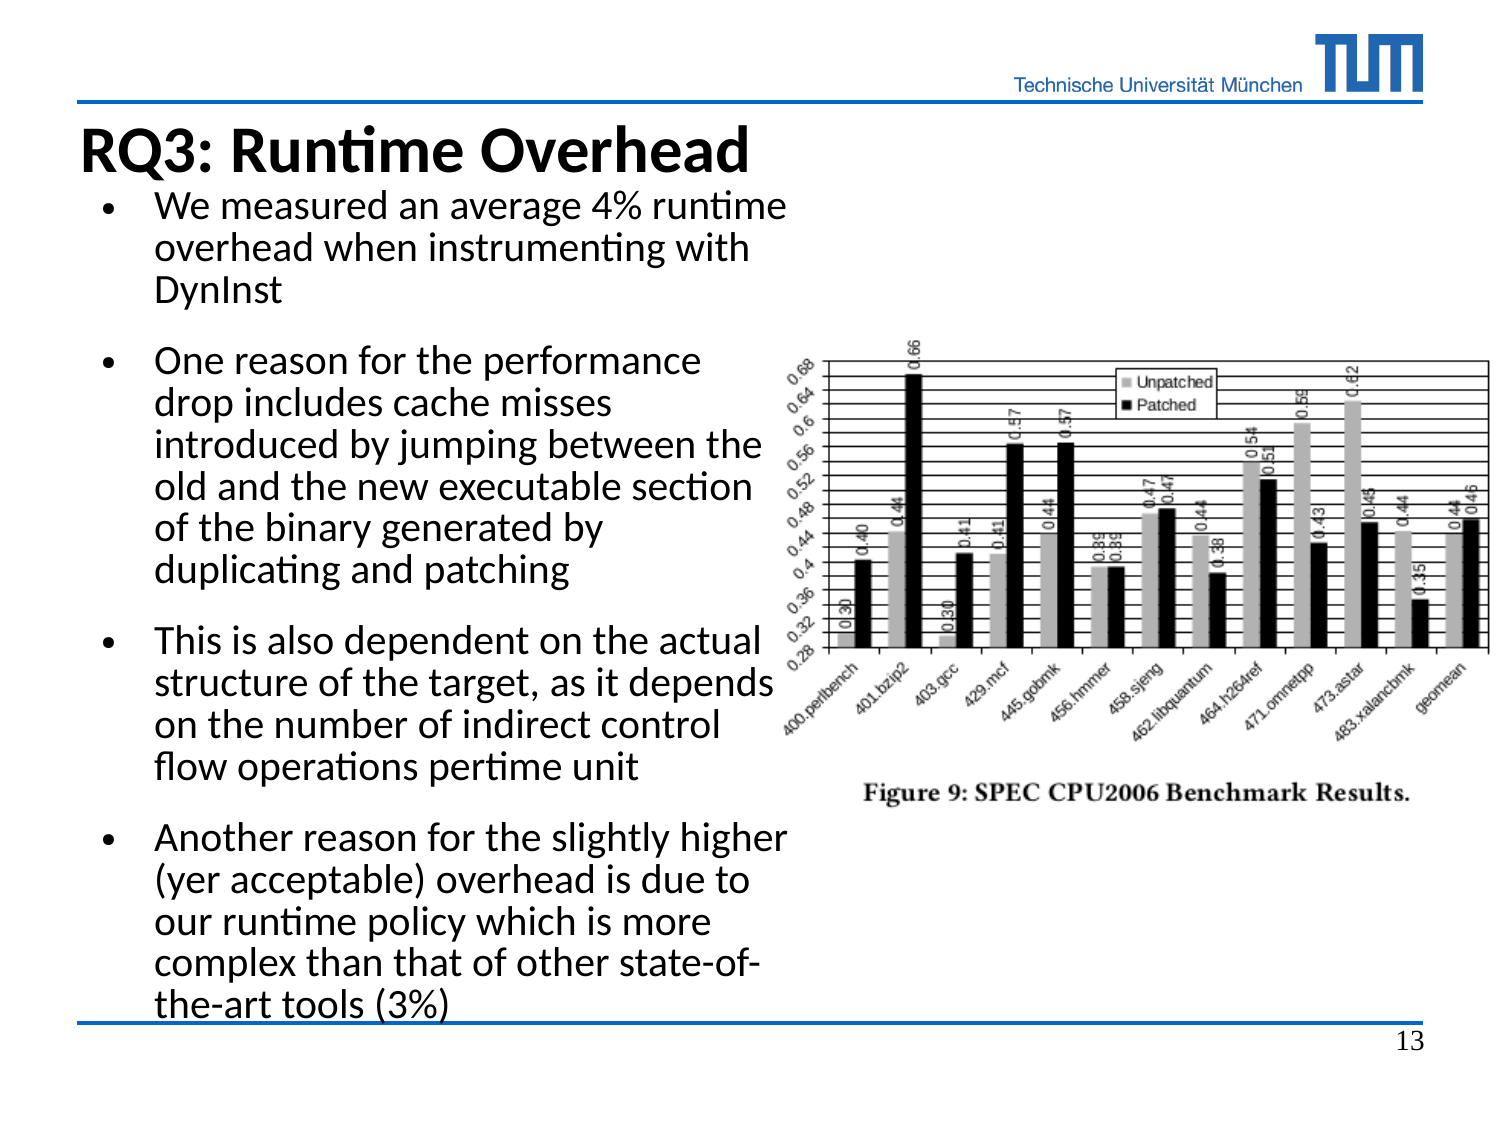

# RQ3: Runtime Overhead
We measured an average 4% runtime overhead when instrumenting with DynInst
One reason for the performance drop includes cache misses introduced by jumping between the old and the new executable section of the binary generated by duplicating and patching
This is also dependent on the actual structure of the target, as it depends on the number of indirect control flow operations pertime unit
Another reason for the slightly higher (yer acceptable) overhead is due to our runtime policy which is more complex than that of other state-of-the-art tools (3%)
13